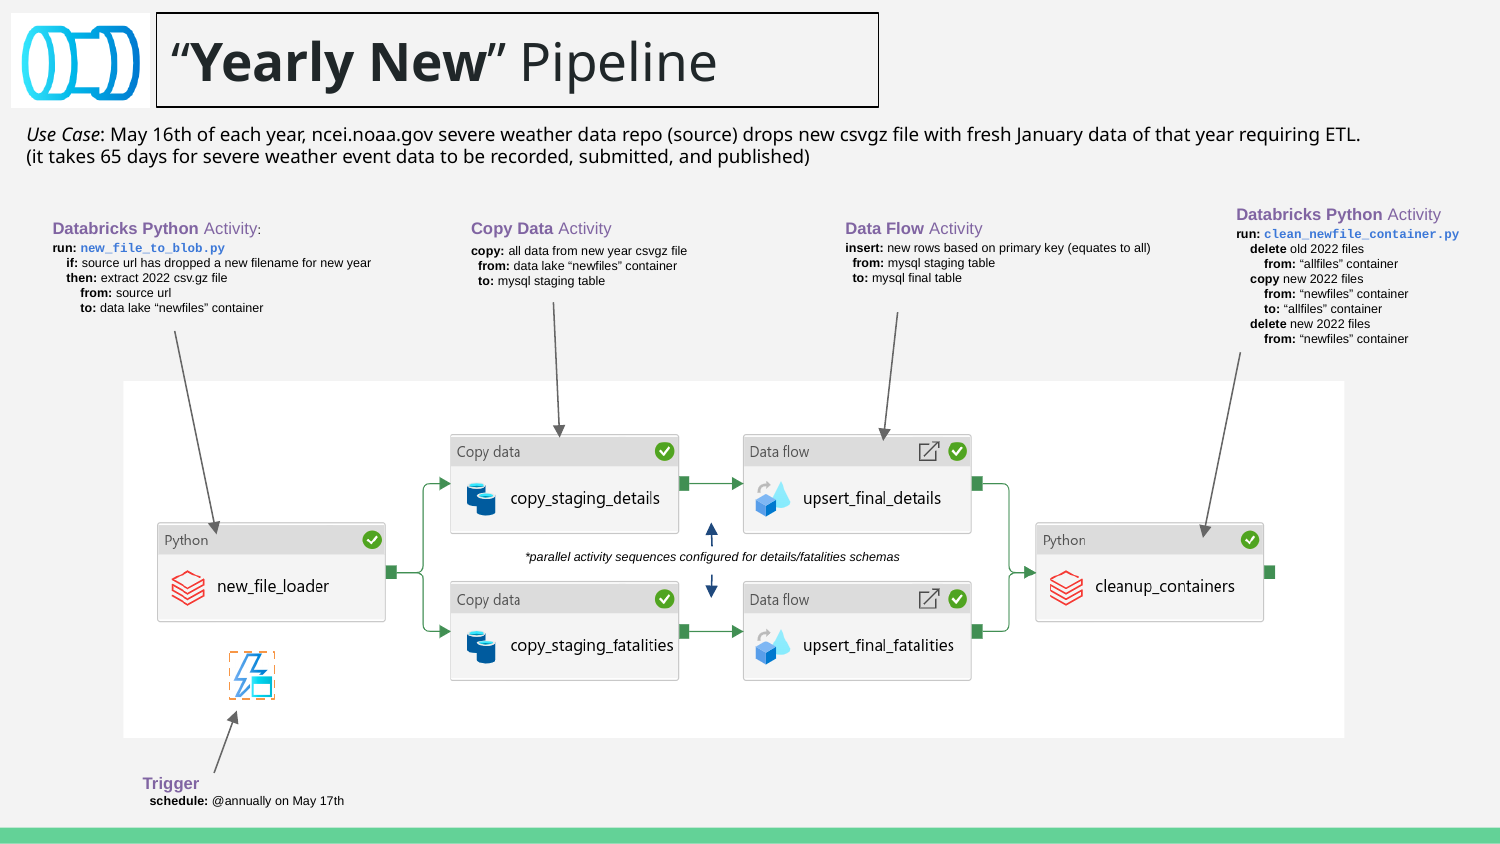

“Yearly New” Pipeline
Use Case: May 16th of each year, ncei.noaa.gov severe weather data repo (source) drops new csvgz file with fresh January data of that year requiring ETL.
(it takes 65 days for severe weather event data to be recorded, submitted, and published)
Databricks Python Activity
run: clean_newfile_container.py
 delete old 2022 files
 from: “allfiles” container
 copy new 2022 files
 from: “newfiles” container
 to: “allfiles” container
 delete new 2022 files
 from: “newfiles” container
Databricks Python Activity:
run: new_file_to_blob.py
 if: source url has dropped a new filename for new year
 then: extract 2022 csv.gz file
 from: source url
 to: data lake “newfiles” container
Copy Data Activity
copy: all data from new year csvgz file
 from: data lake “newfiles” container
 to: mysql staging table
Data Flow Activity
insert: new rows based on primary key (equates to all)
 from: mysql staging table
 to: mysql final table
*parallel activity sequences configured for details/fatalities schemas
Trigger
 schedule: @annually on May 17th